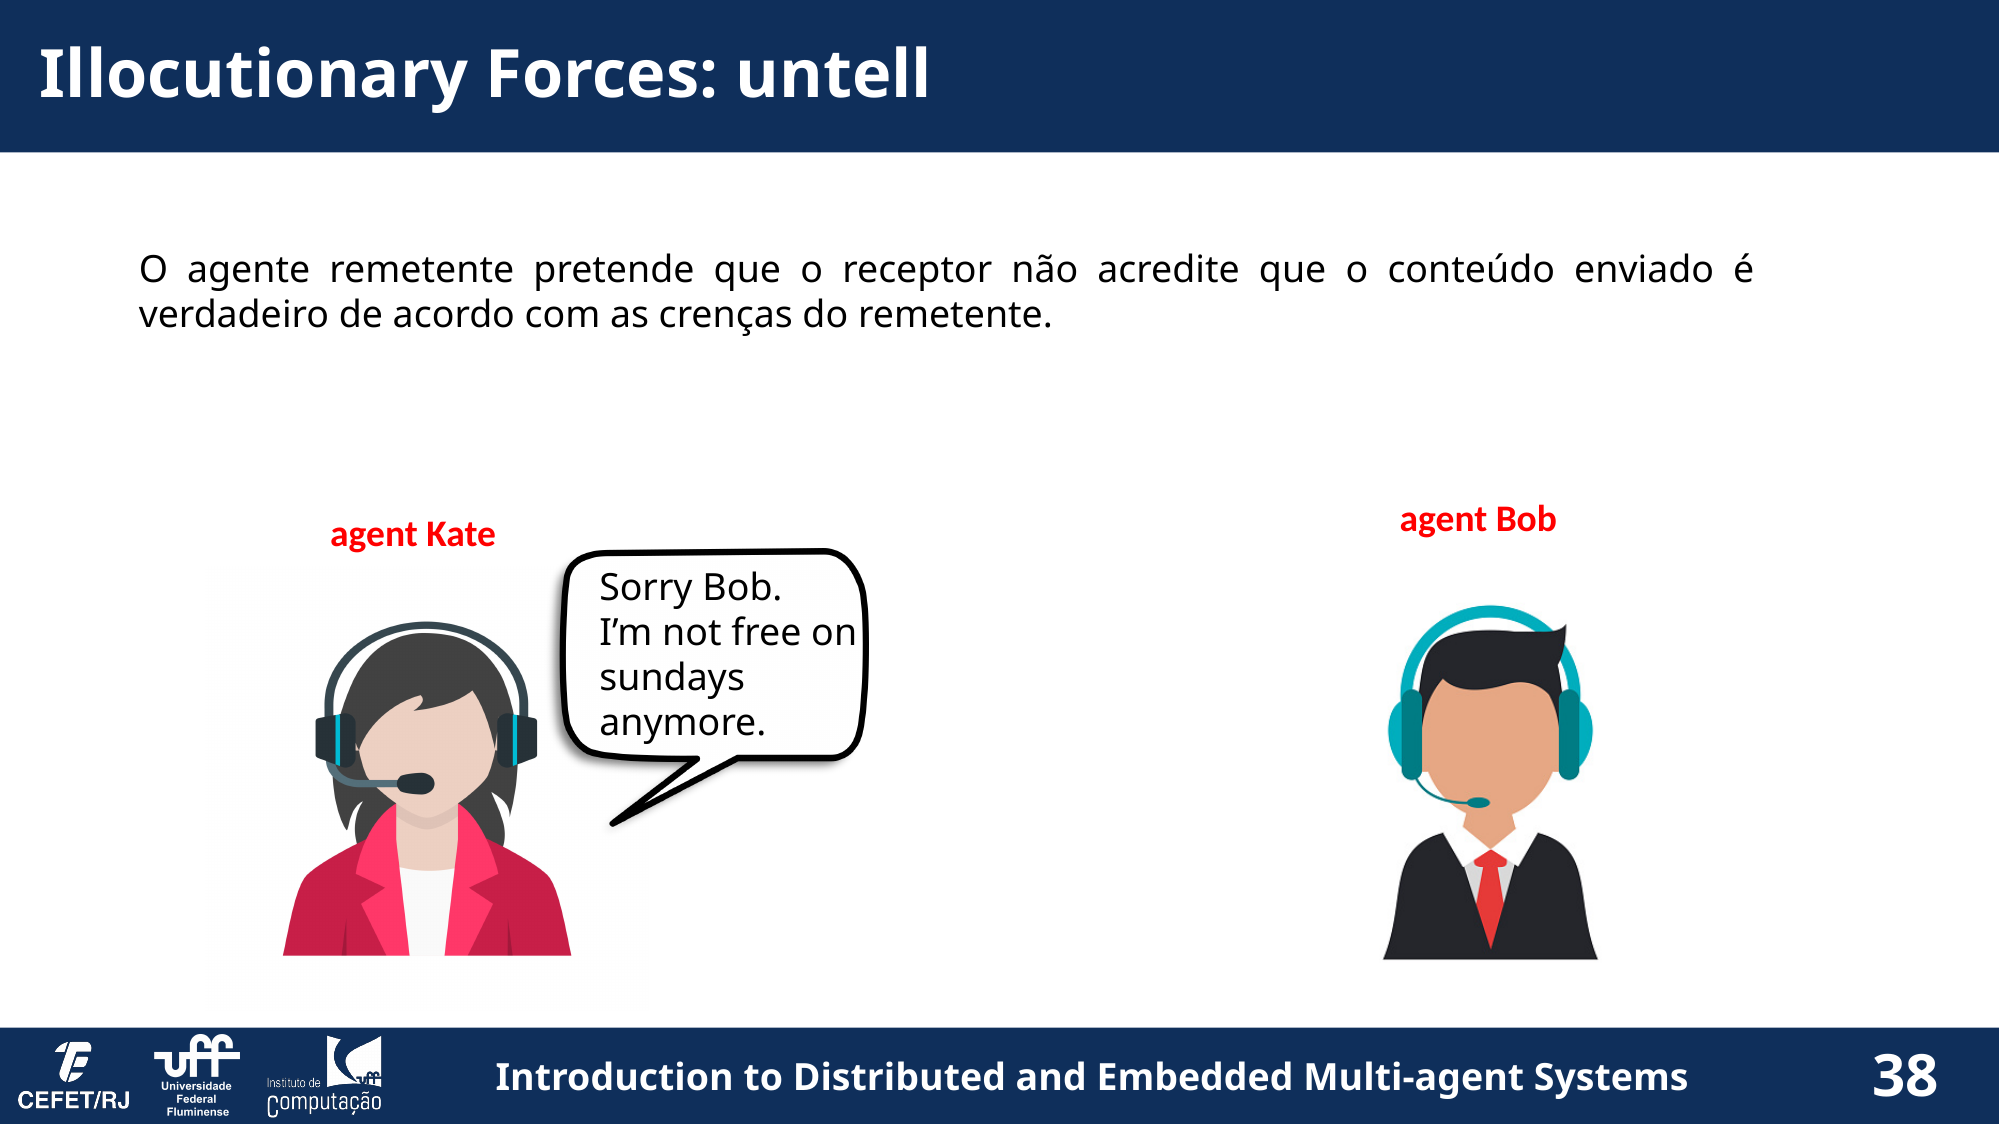

Illocutionary Forces: untell
O agente remetente pretende que o receptor não acredite que o conteúdo enviado é verdadeiro de acordo com as crenças do remetente.
agent Bob
agent Kate
Sorry Bob.
I’m not free on sundays
anymore.